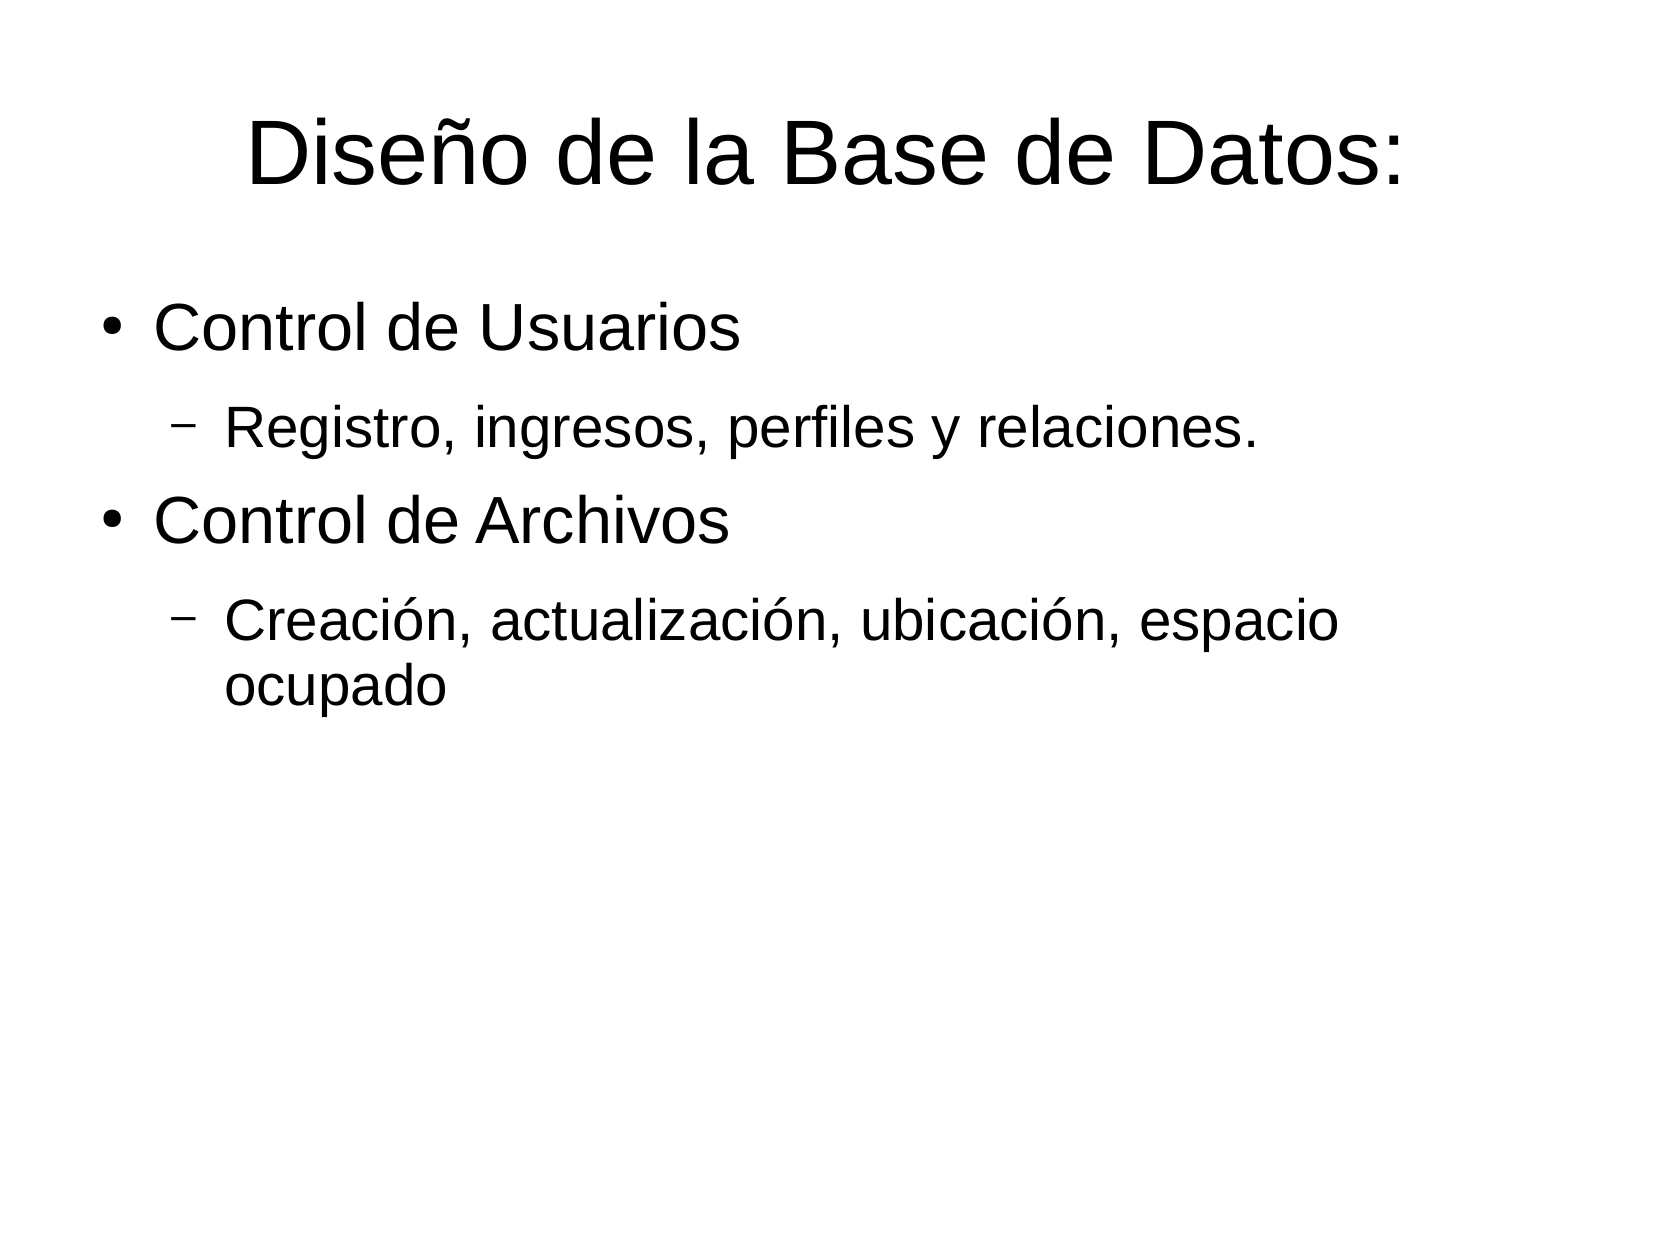

# Diseño de la Base de Datos:
Control de Usuarios
Registro, ingresos, perfiles y relaciones.
Control de Archivos
Creación, actualización, ubicación, espacio ocupado